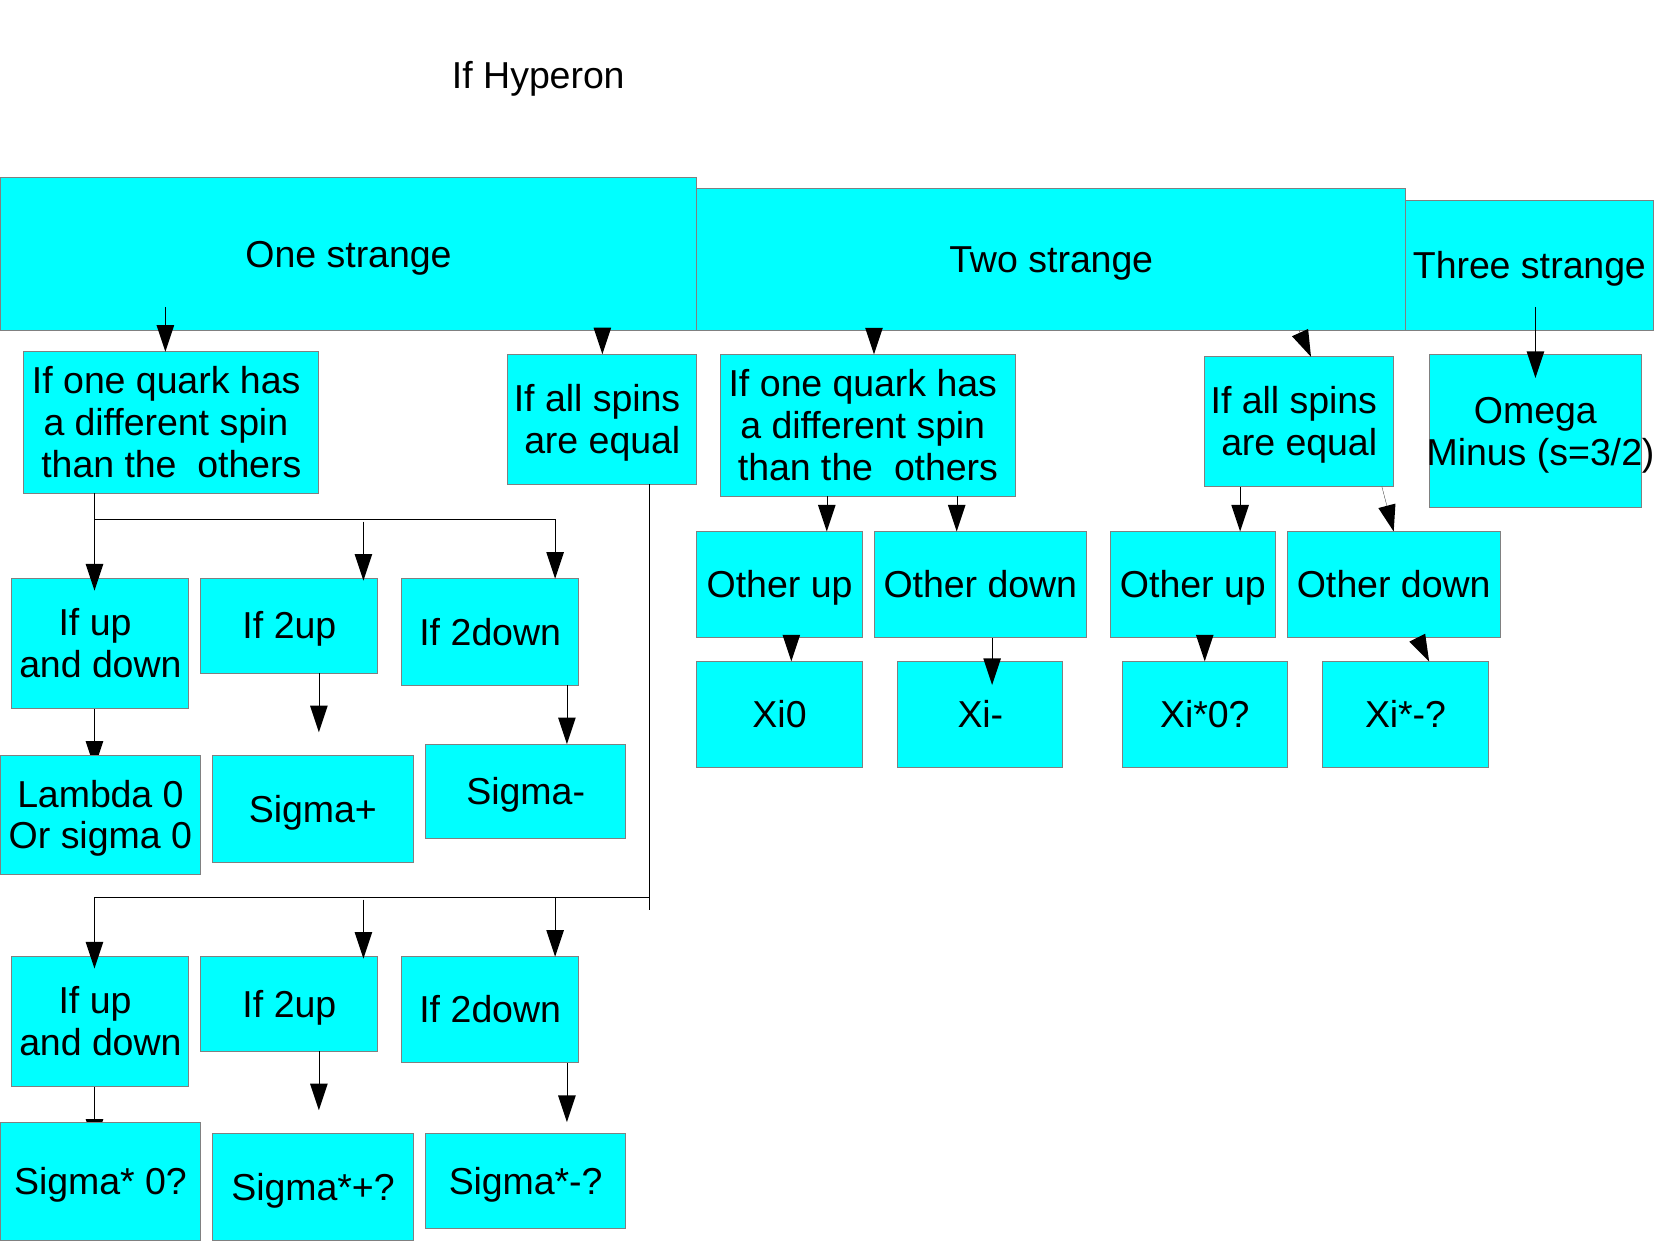

If Hyperon
One strange
Two strange
Three strange
If one quark has
a different spin
than the others
If all spins
are equal
If one quark has
a different spin
than the others
Omega
 Minus (s=3/2)
If all spins
are equal
Other up
Other down
Other up
Other down
If up
and down
If 2up
If 2down
Xi0
Xi-
Xi*0?
Xi*-?
Sigma-
Lambda 0
Or sigma 0
Sigma+
If up
and down
If 2up
If 2down
Sigma* 0?
Sigma*+?
Sigma*-?